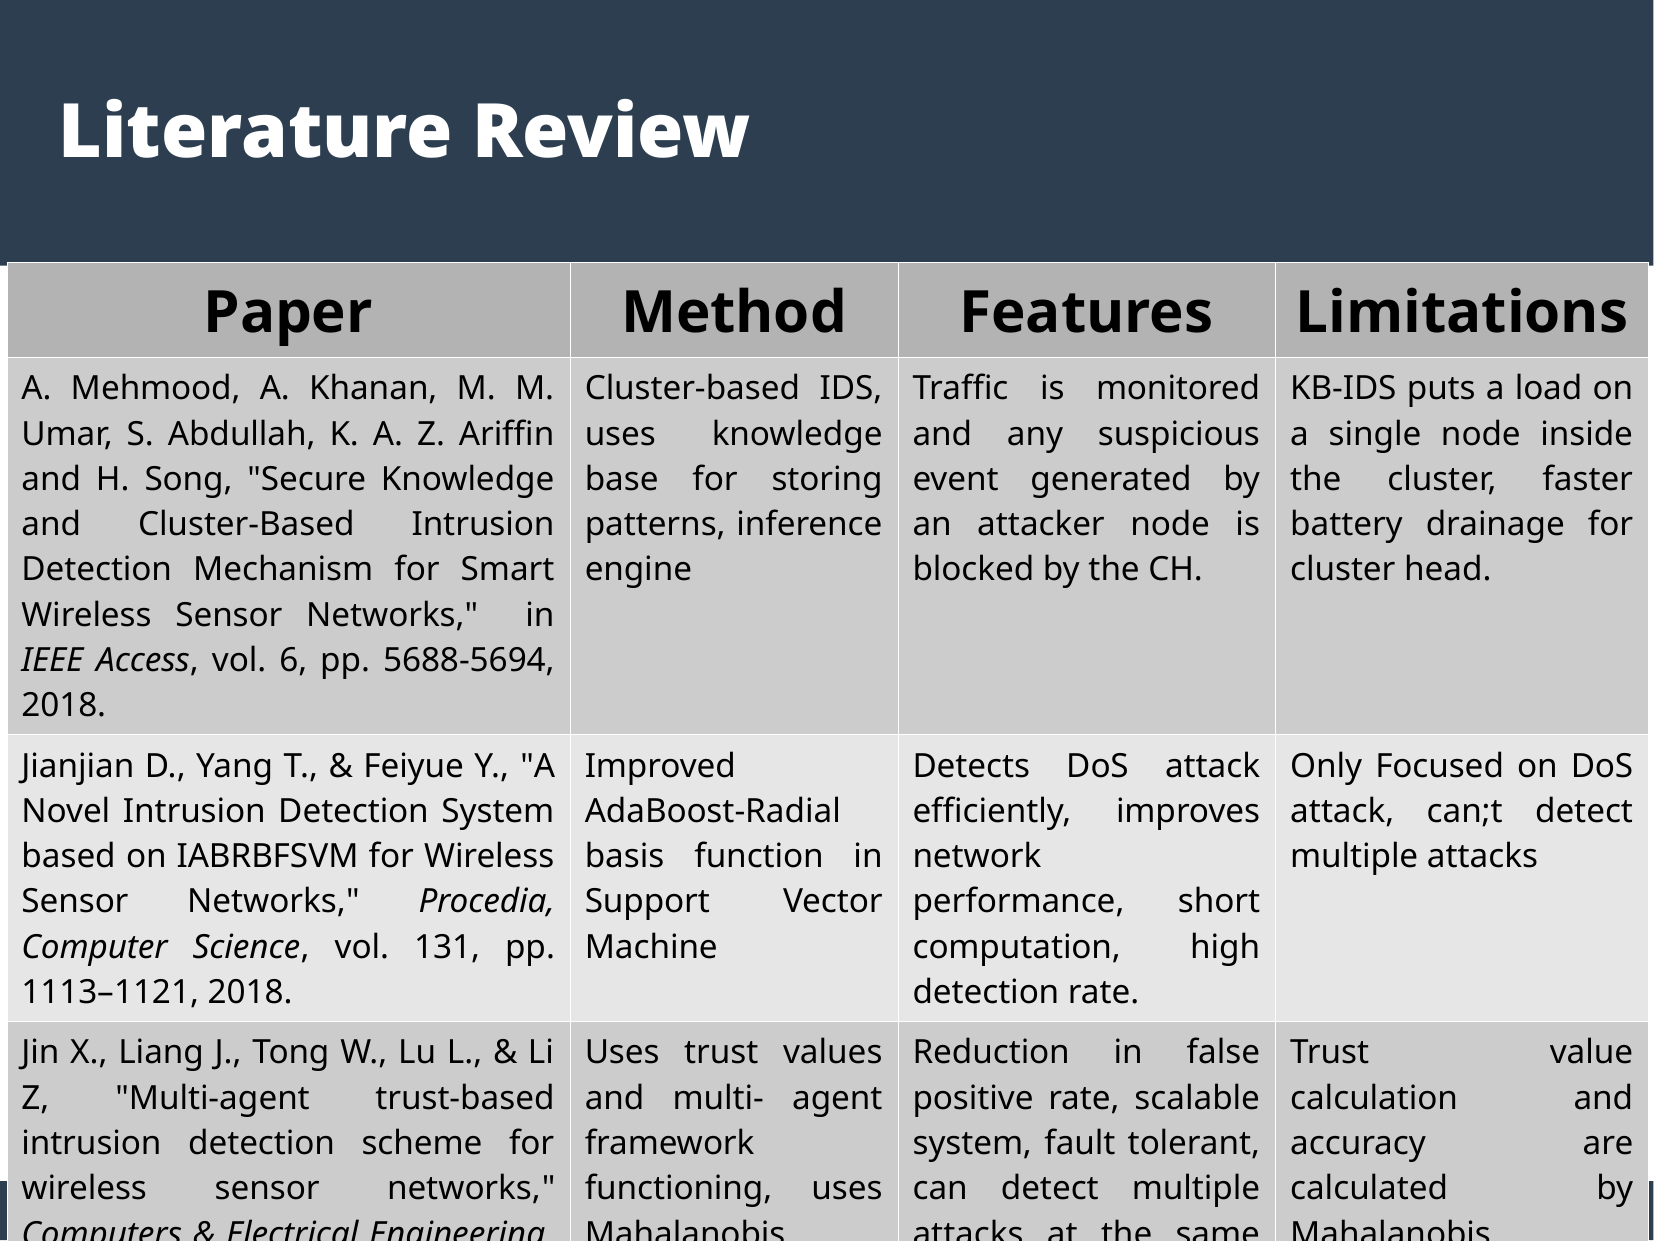

# Literature Review
| Paper | Method | Features | Limitations |
| --- | --- | --- | --- |
| A. Mehmood, A. Khanan, M. M. Umar, S. Abdullah, K. A. Z. Ariffin and H. Song, "Secure Knowledge and Cluster-Based Intrusion Detection Mechanism for Smart Wireless Sensor Networks," in IEEE Access, vol. 6, pp. 5688-5694, 2018. | Cluster-based IDS, uses knowledge base for storing patterns, inference engine | Traffic is monitored and any suspicious event generated by an attacker node is blocked by the CH. | KB-IDS puts a load on a single node inside the cluster, faster battery drainage for cluster head. |
| Jianjian D., Yang T., & Feiyue Y., "A Novel Intrusion Detection System based on IABRBFSVM for Wireless Sensor Networks," Procedia, Computer Science, vol. 131, pp. 1113–1121, 2018. | Improved AdaBoost-Radial basis function in Support Vector Machine | Detects DoS attack efficiently, improves network performance, short computation, high detection rate. | Only Focused on DoS attack, can;t detect multiple attacks |
| Jin X., Liang J., Tong W., Lu L., & Li Z, "Multi-agent trust-based intrusion detection scheme for wireless sensor networks," Computers & Electrical Engineering, vol. 59, pp. 262–273, 2017. | Uses trust values and multi- agent framework functioning, uses Mahalanobis distance. | Reduction in false positive rate, scalable system, fault tolerant, can detect multiple attacks at the same time | Trust value calculation and accuracy are calculated by Mahalanobis distance. |
7